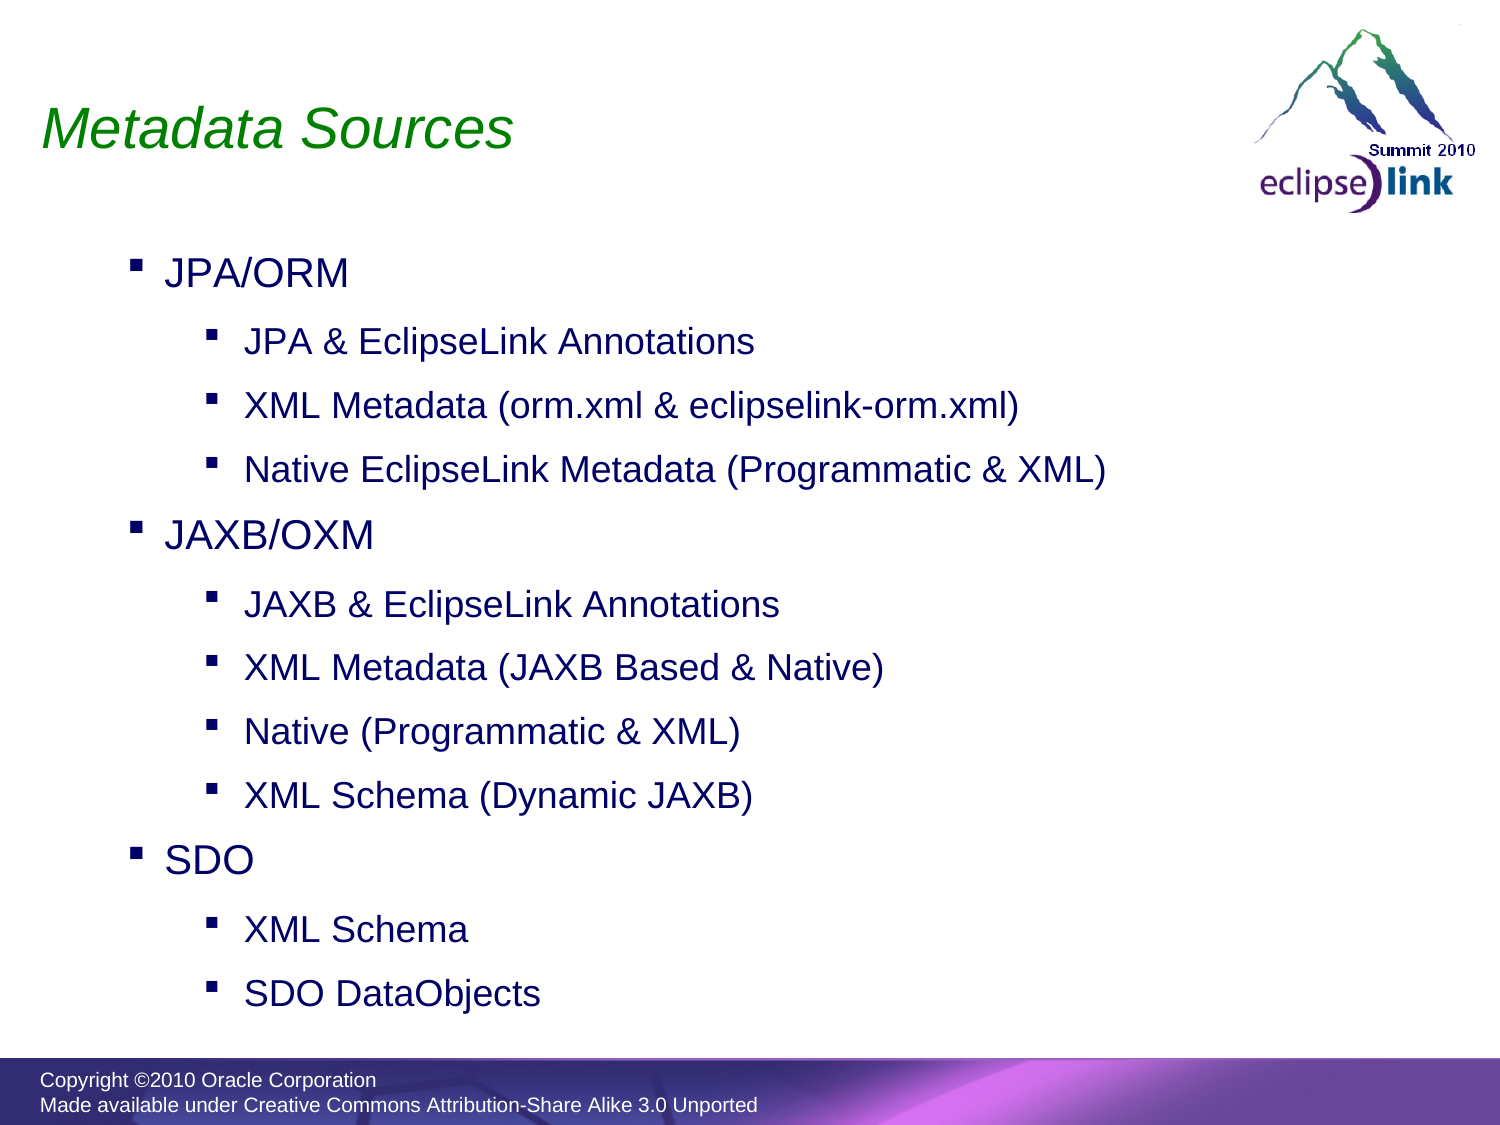

# Metadata Sources
JPA/ORM
JPA & EclipseLink Annotations
XML Metadata (orm.xml & eclipselink-orm.xml)
Native EclipseLink Metadata (Programmatic & XML)
JAXB/OXM
JAXB & EclipseLink Annotations
XML Metadata (JAXB Based & Native)
Native (Programmatic & XML)
XML Schema (Dynamic JAXB)
SDO
XML Schema
SDO DataObjects